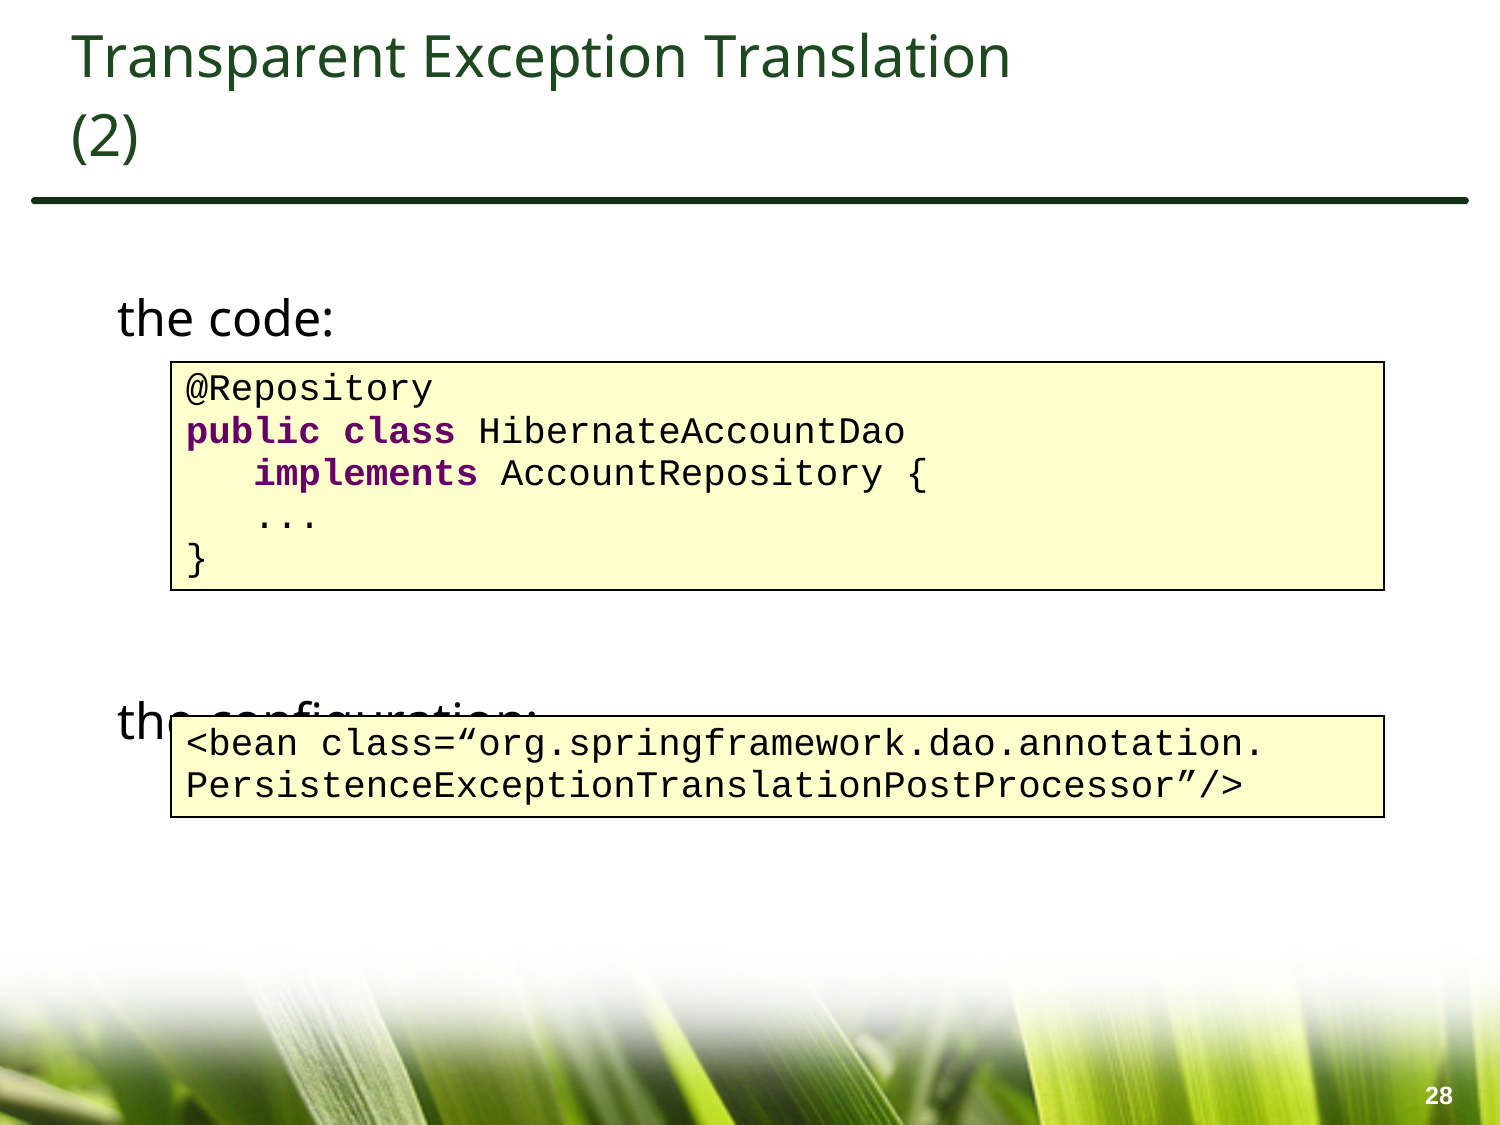

# Transparent Exception Translation (2)
the code:
the configuration:
@Repository
public class HibernateAccountDao
 implements AccountRepository {
 ...
}
<bean class=“org.springframework.dao.annotation. PersistenceExceptionTranslationPostProcessor”/>